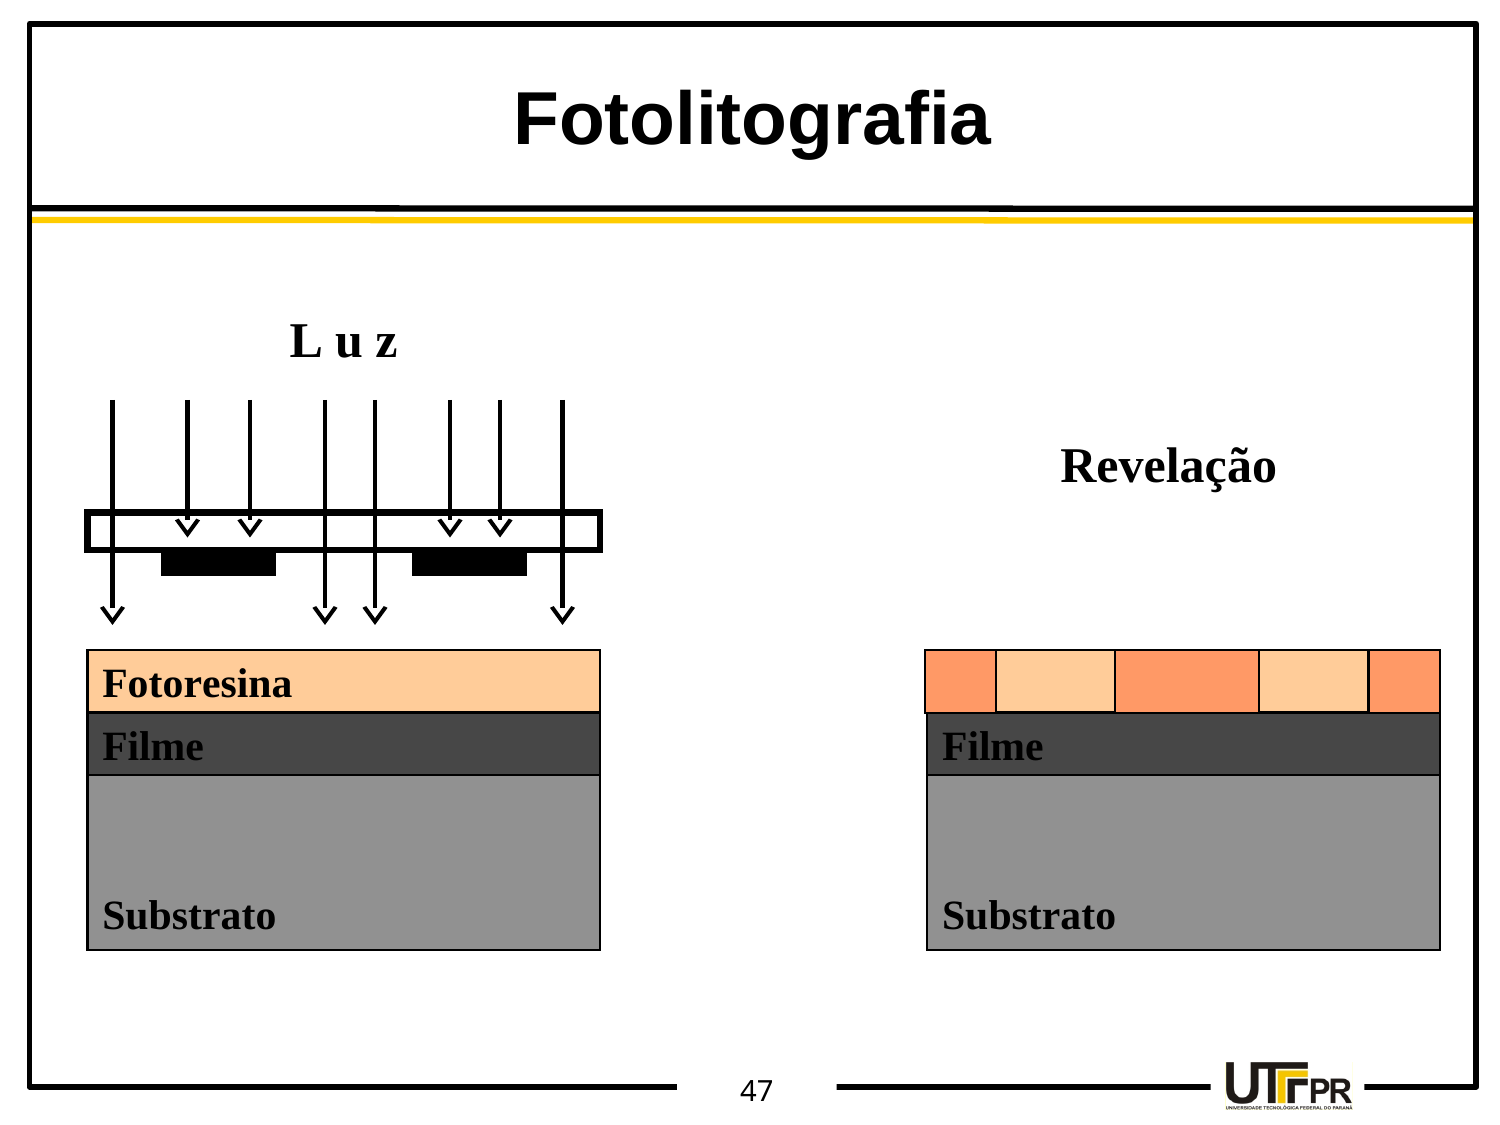

# Fotolitografia
L u z
Revelação
Fotoresina
Filme
Filme
Substrato
Substrato